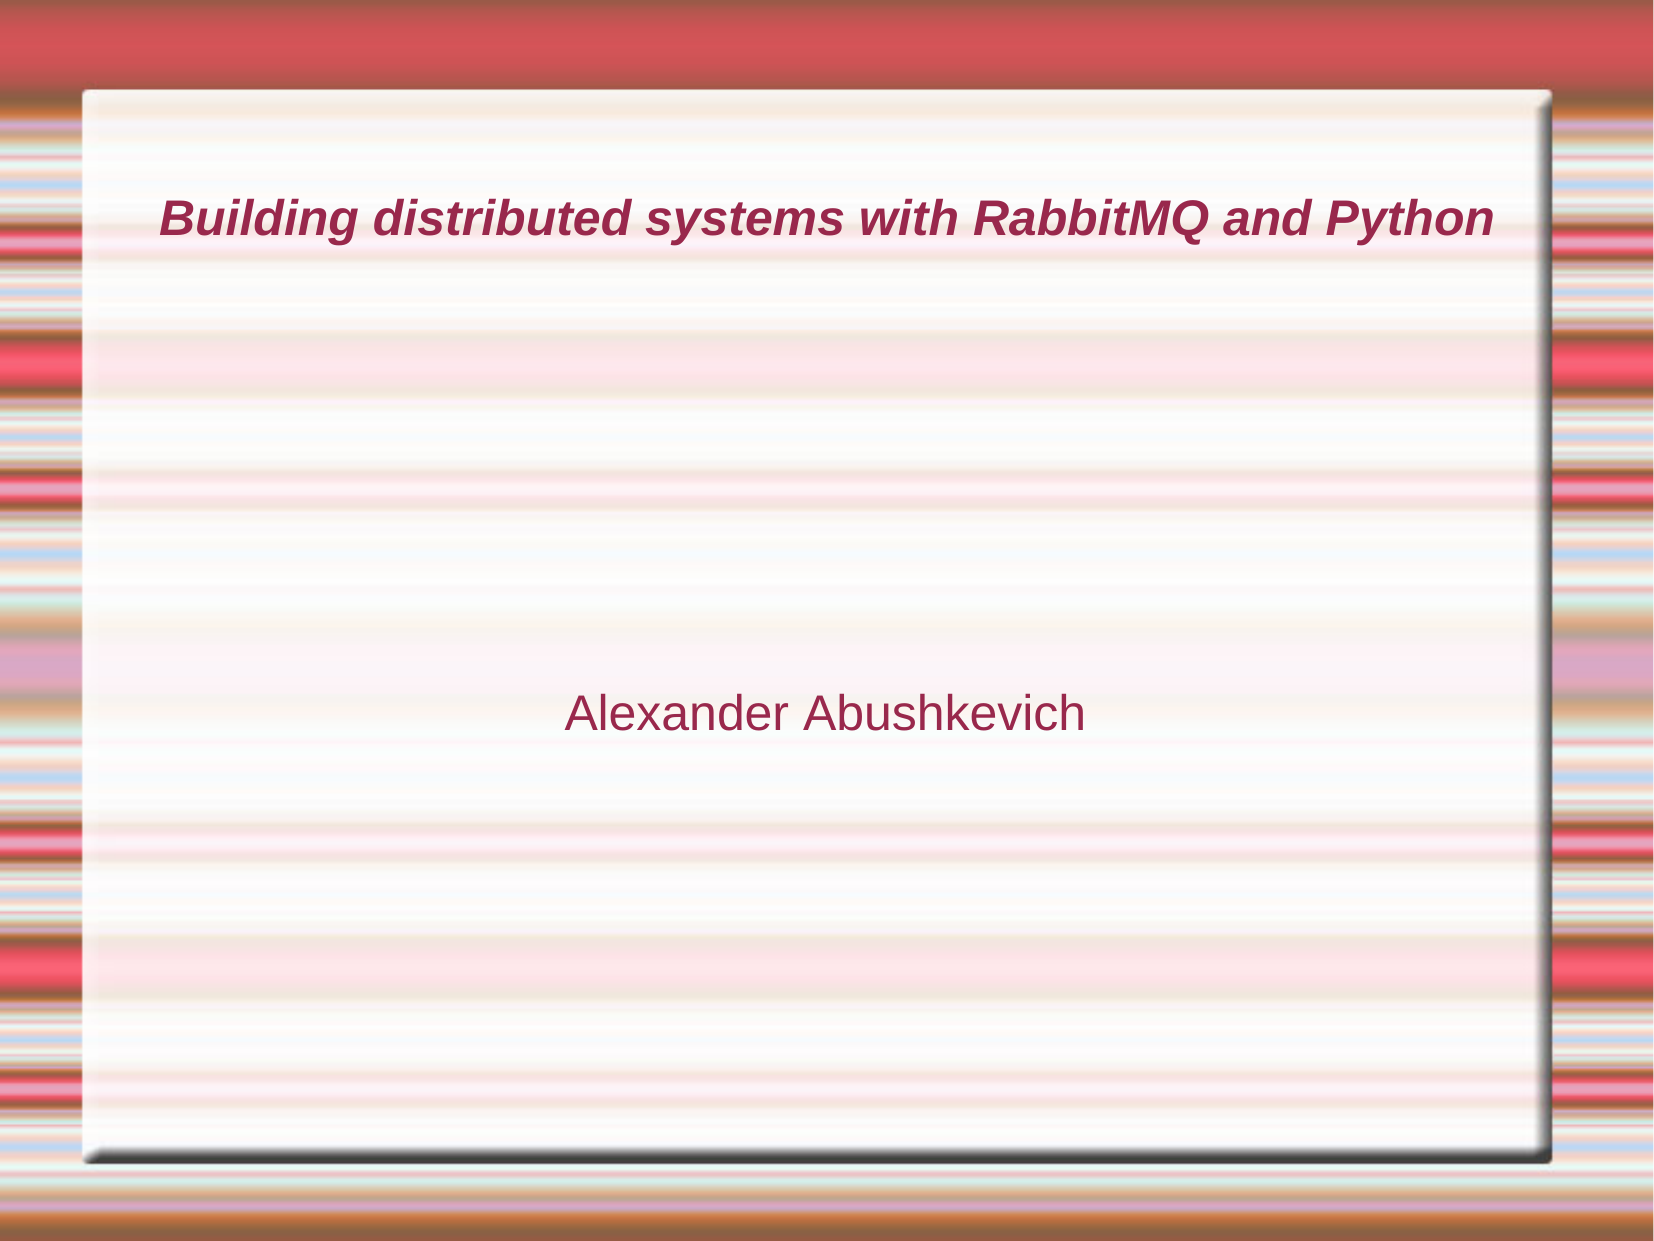

# Building distributed systems with RabbitMQ and Python
Alexander Abushkevich